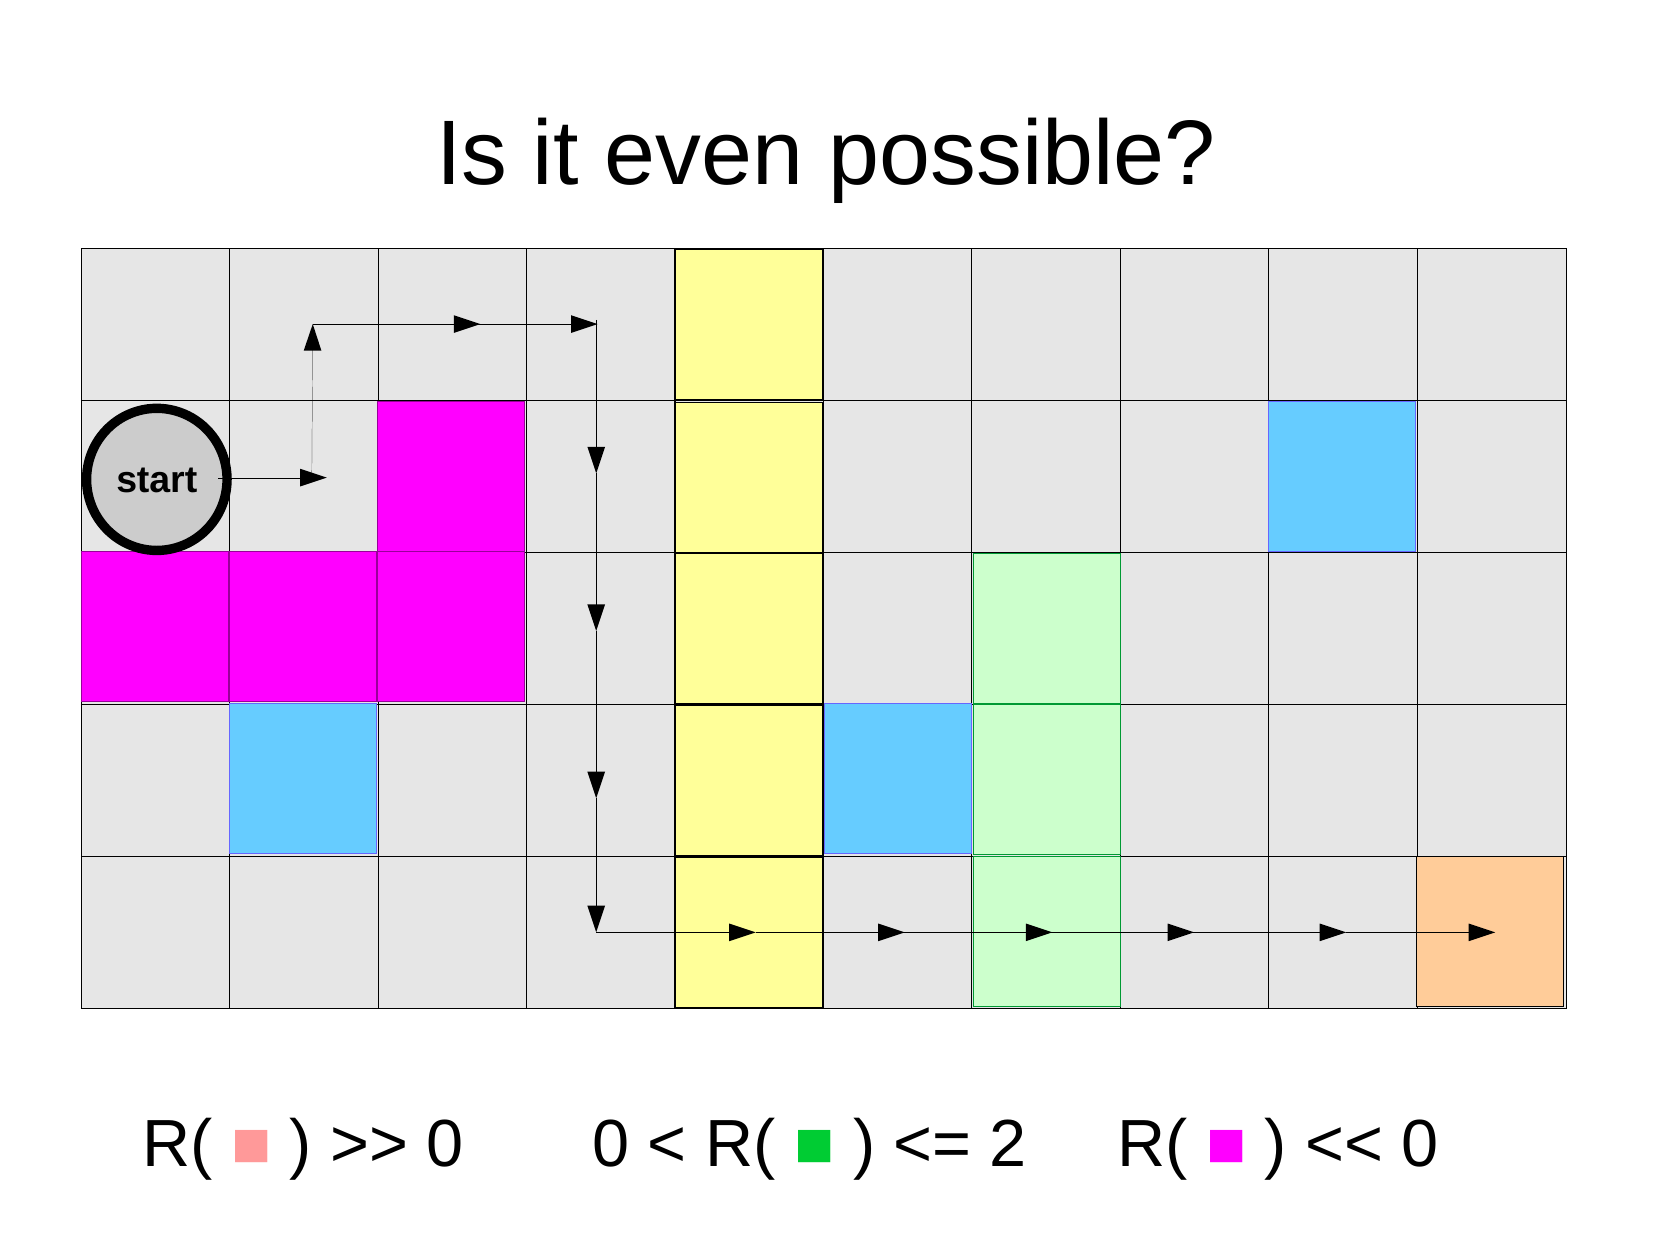

# Is it even possible?
| | | | | | | | | | |
| --- | --- | --- | --- | --- | --- | --- | --- | --- | --- |
| | | | | | | | | | |
| | | | | | | | | | |
| | | | | | | | | | |
| | | | | | | | | | |
start
R( ■ ) >> 0		0 < R( ■ ) <= 2		R( ■ ) << 0